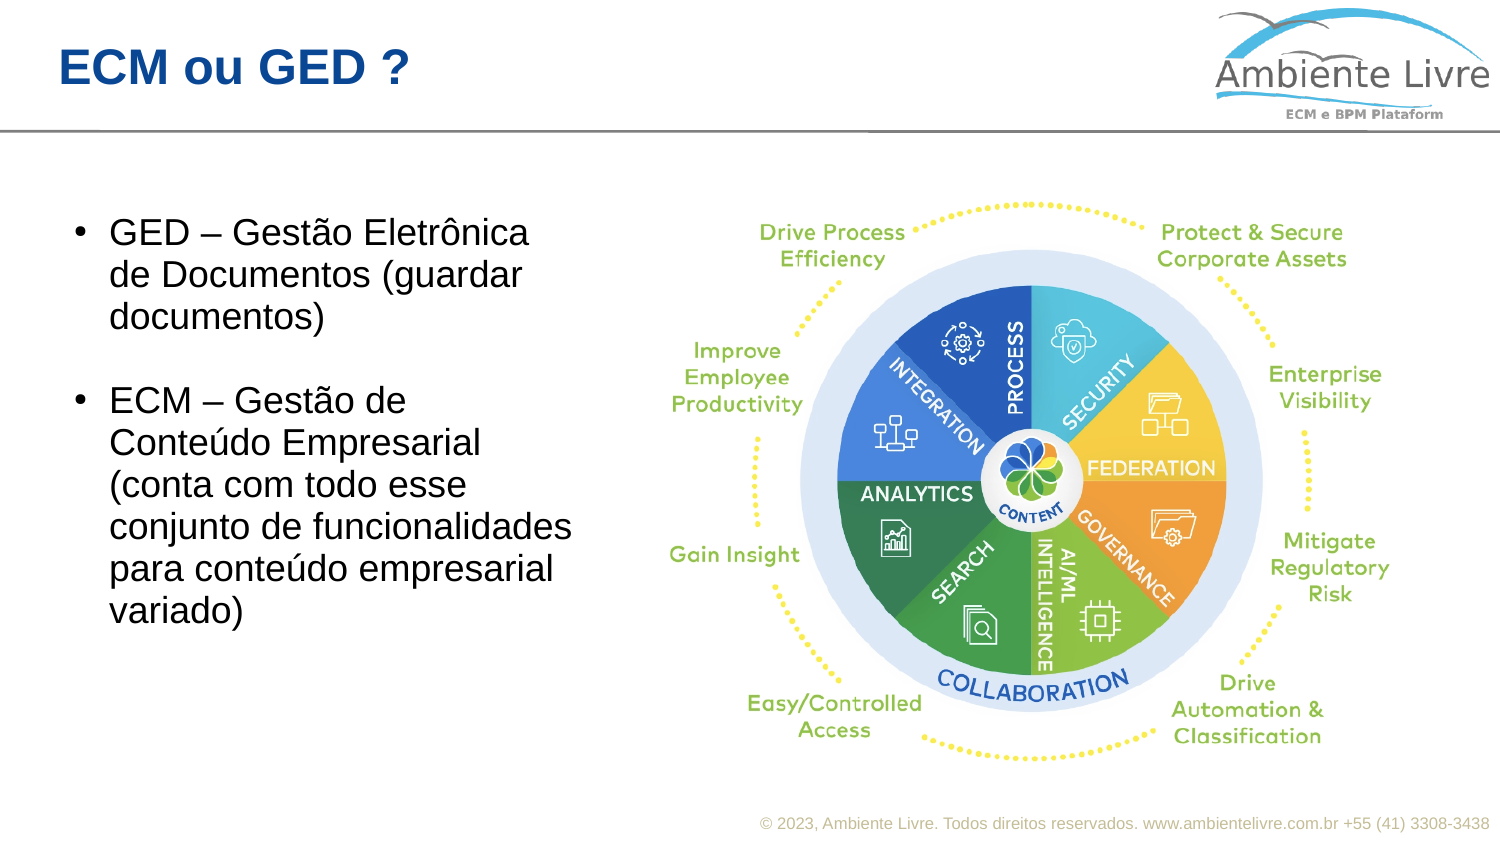

# ECM ou GED ?
GED – Gestão Eletrônica de Documentos (guardar documentos)
ECM – Gestão de Conteúdo Empresarial (conta com todo esse conjunto de funcionalidades para conteúdo empresarial variado)